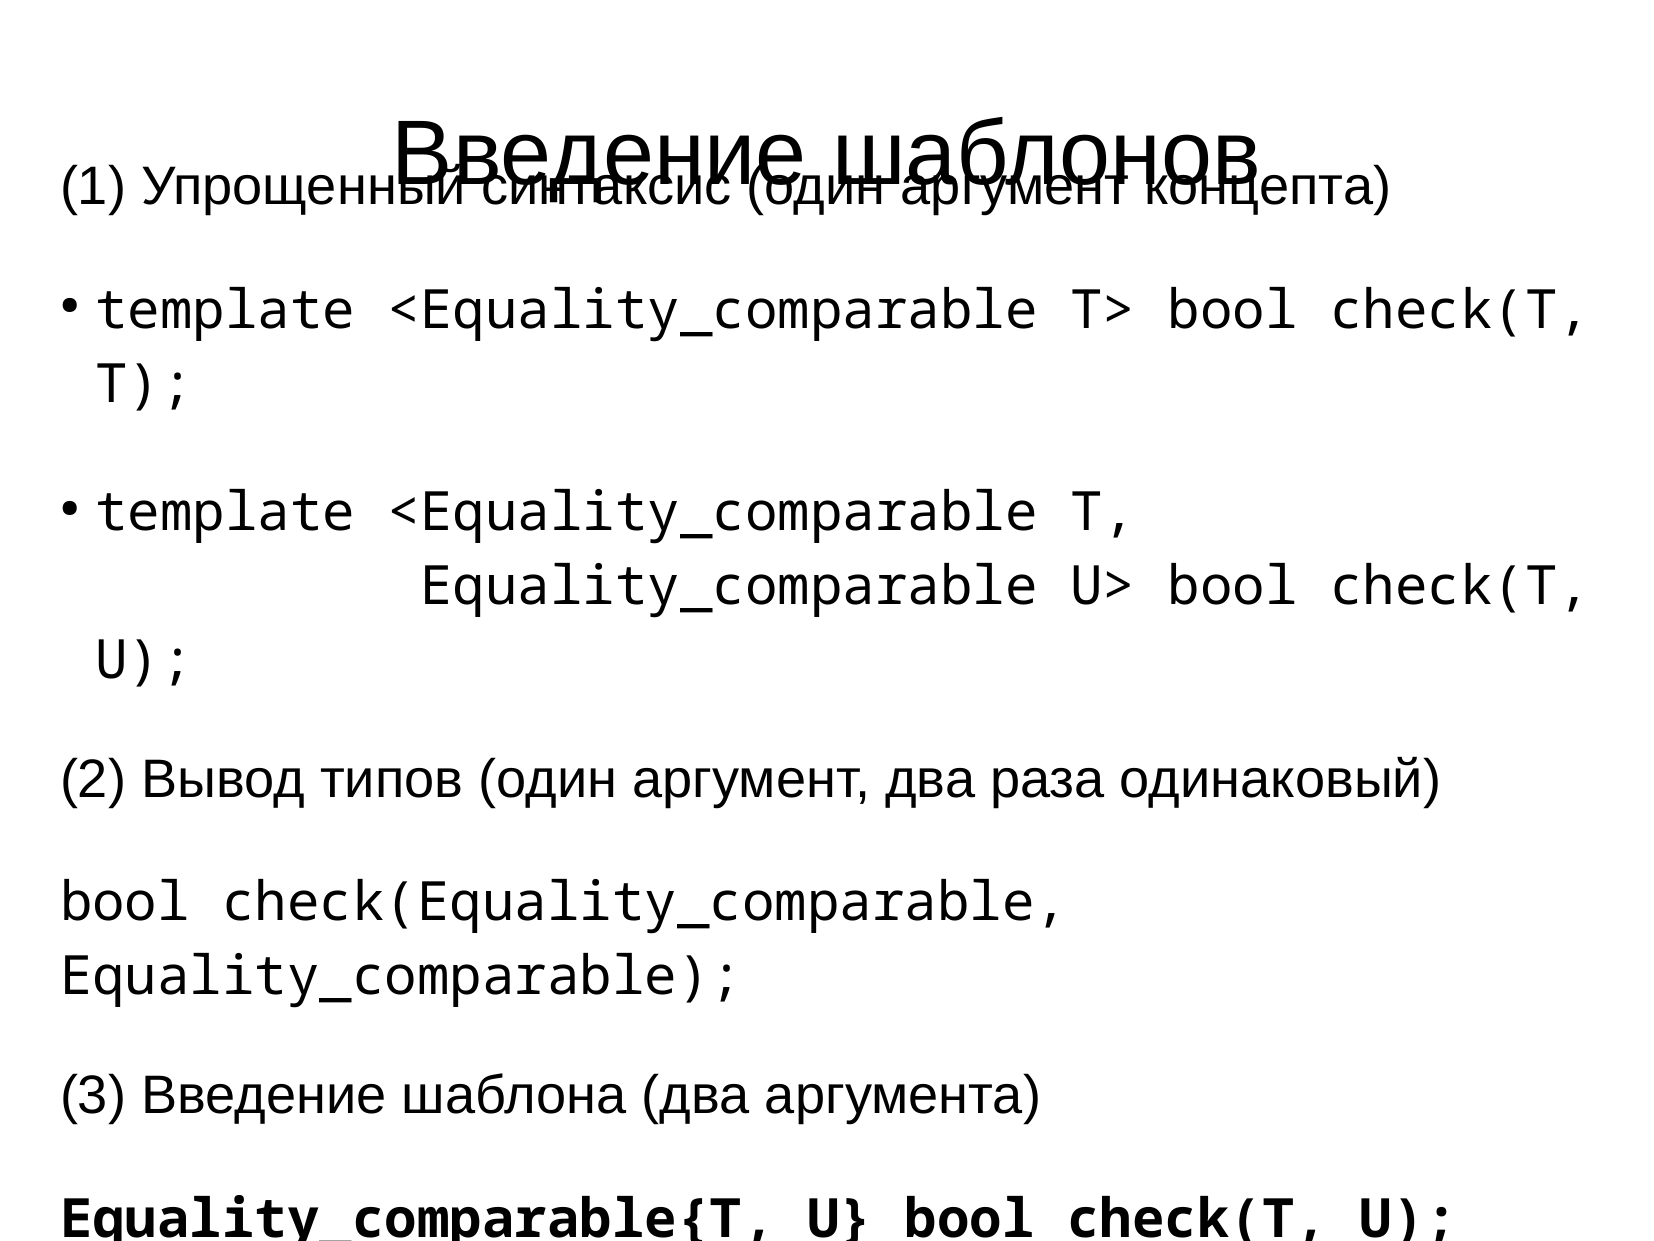

# Введение шаблонов
(1) Упрощенный синтаксис (один аргумент концепта)
template <Equality_comparable T> bool check(T, T);
template <Equality_comparable T,
 Equality_comparable U> bool check(T, U);
(2) Вывод типов (один аргумент, два раза одинаковый)
bool check(Equality_comparable, Equality_comparable);
(3) Введение шаблона (два аргумента)
Equality_comparable{T, U} bool check(T, U);